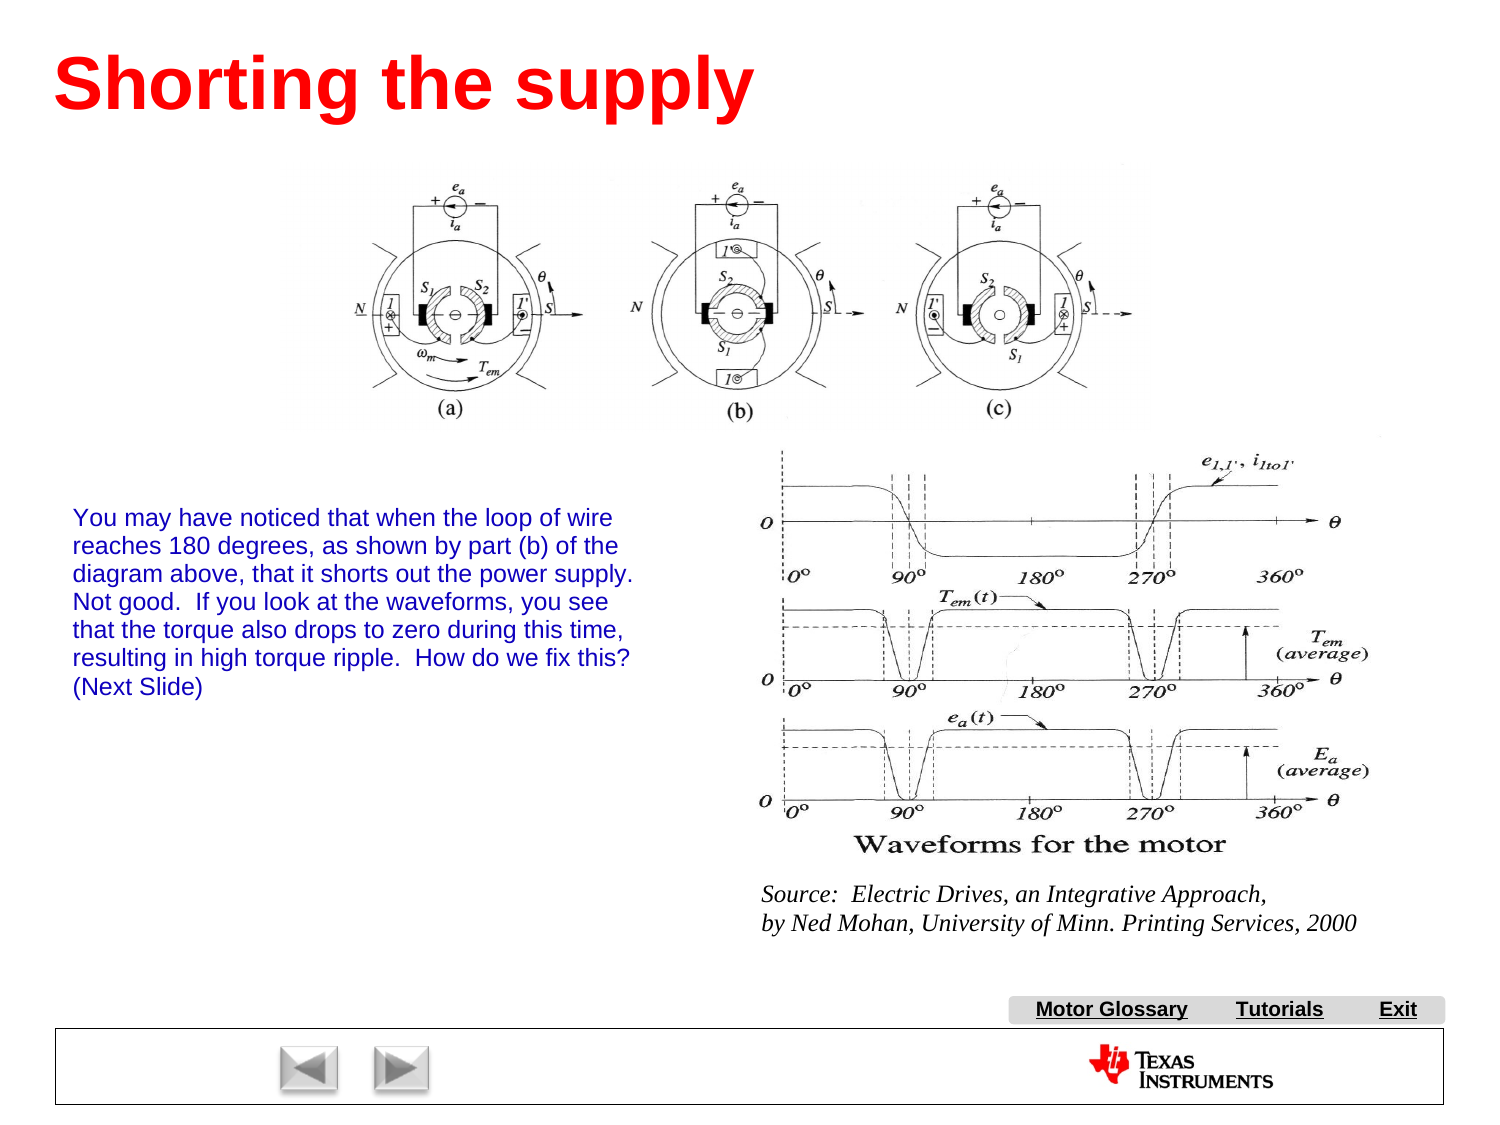

# Shorting the supply
You may have noticed that when the loop of wire reaches 180 degrees, as shown by part (b) of the diagram above, that it shorts out the power supply. Not good. If you look at the waveforms, you see that the torque also drops to zero during this time, resulting in high torque ripple. How do we fix this?
(Next Slide)
Source: Electric Drives, an Integrative Approach,
by Ned Mohan, University of Minn. Printing Services, 2000